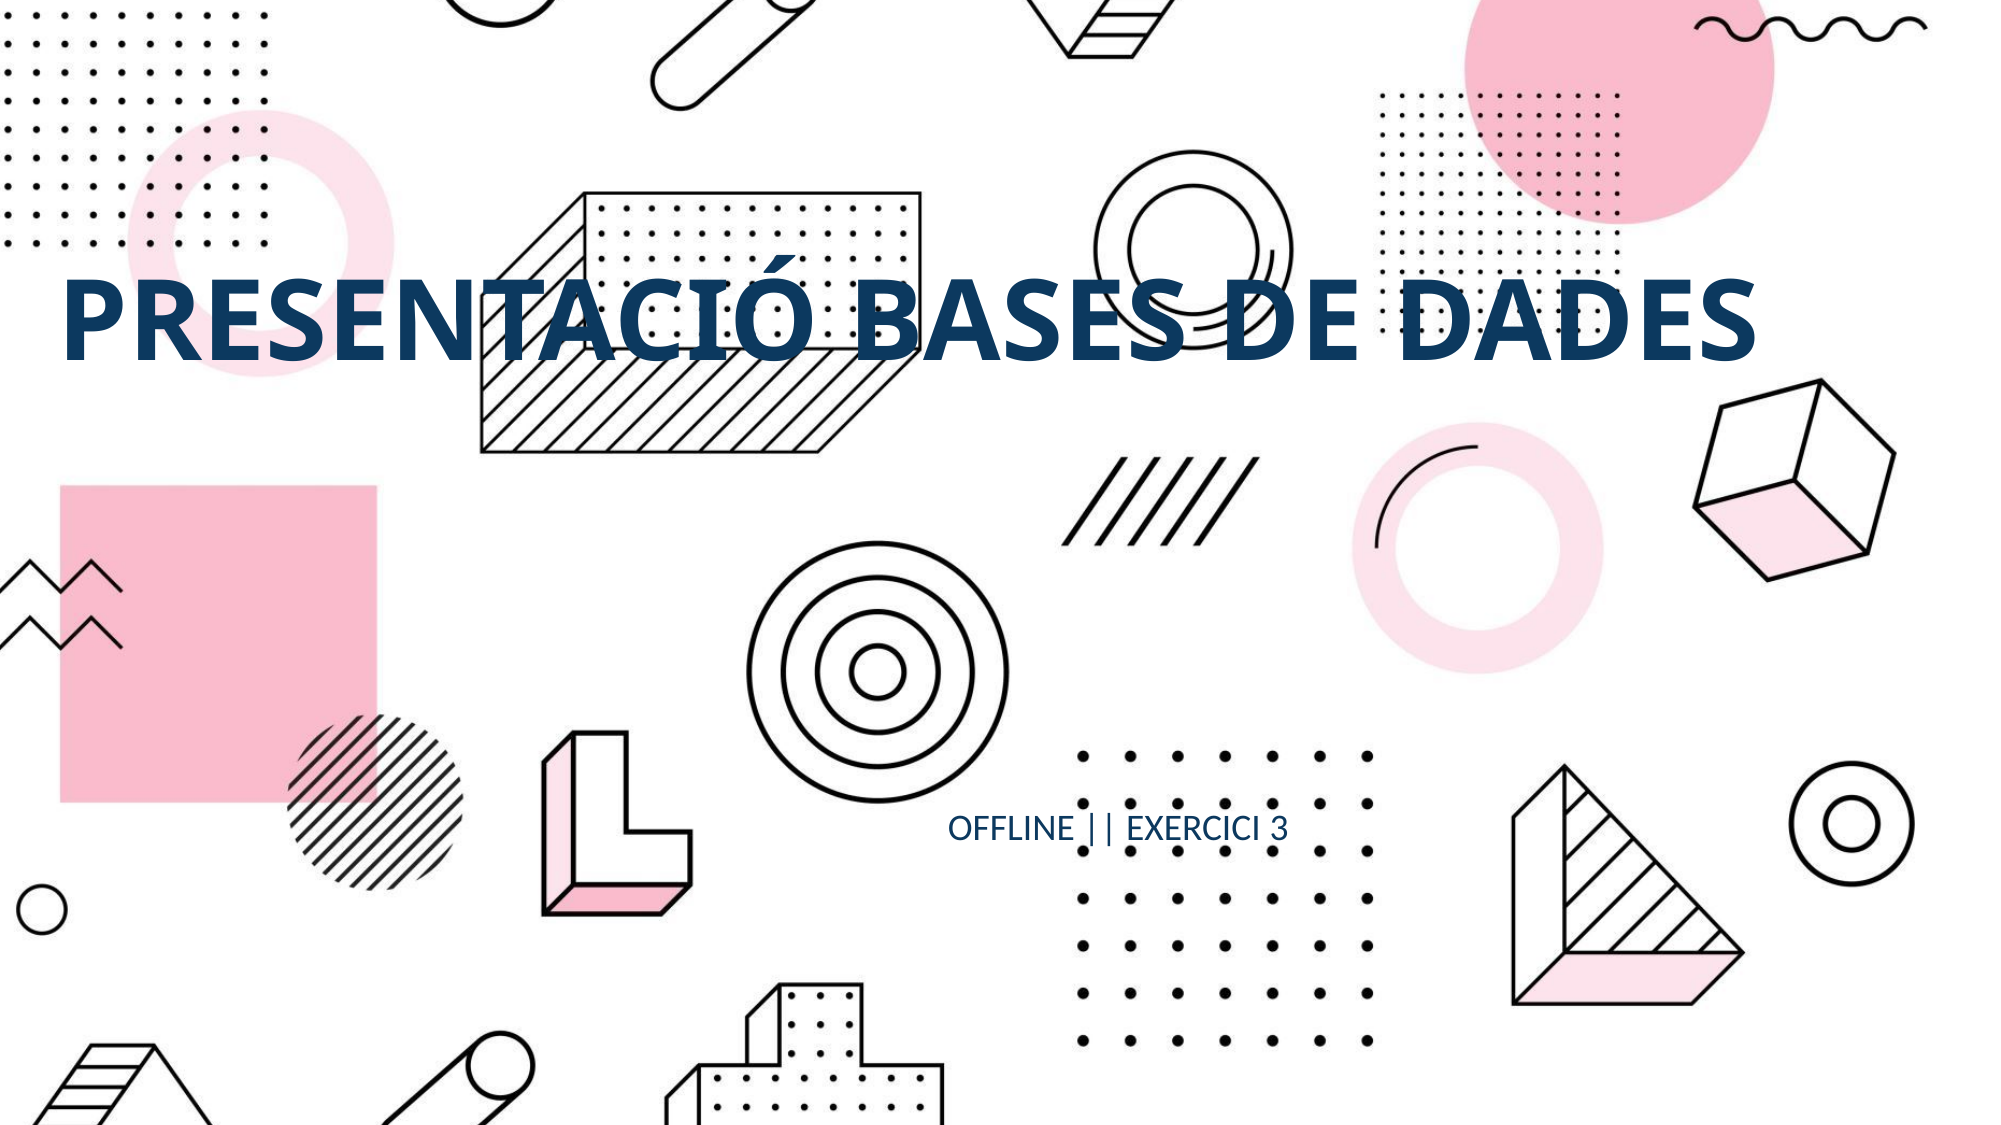

# Presentació Bases de Dades
OFFLINE || Exercici 3